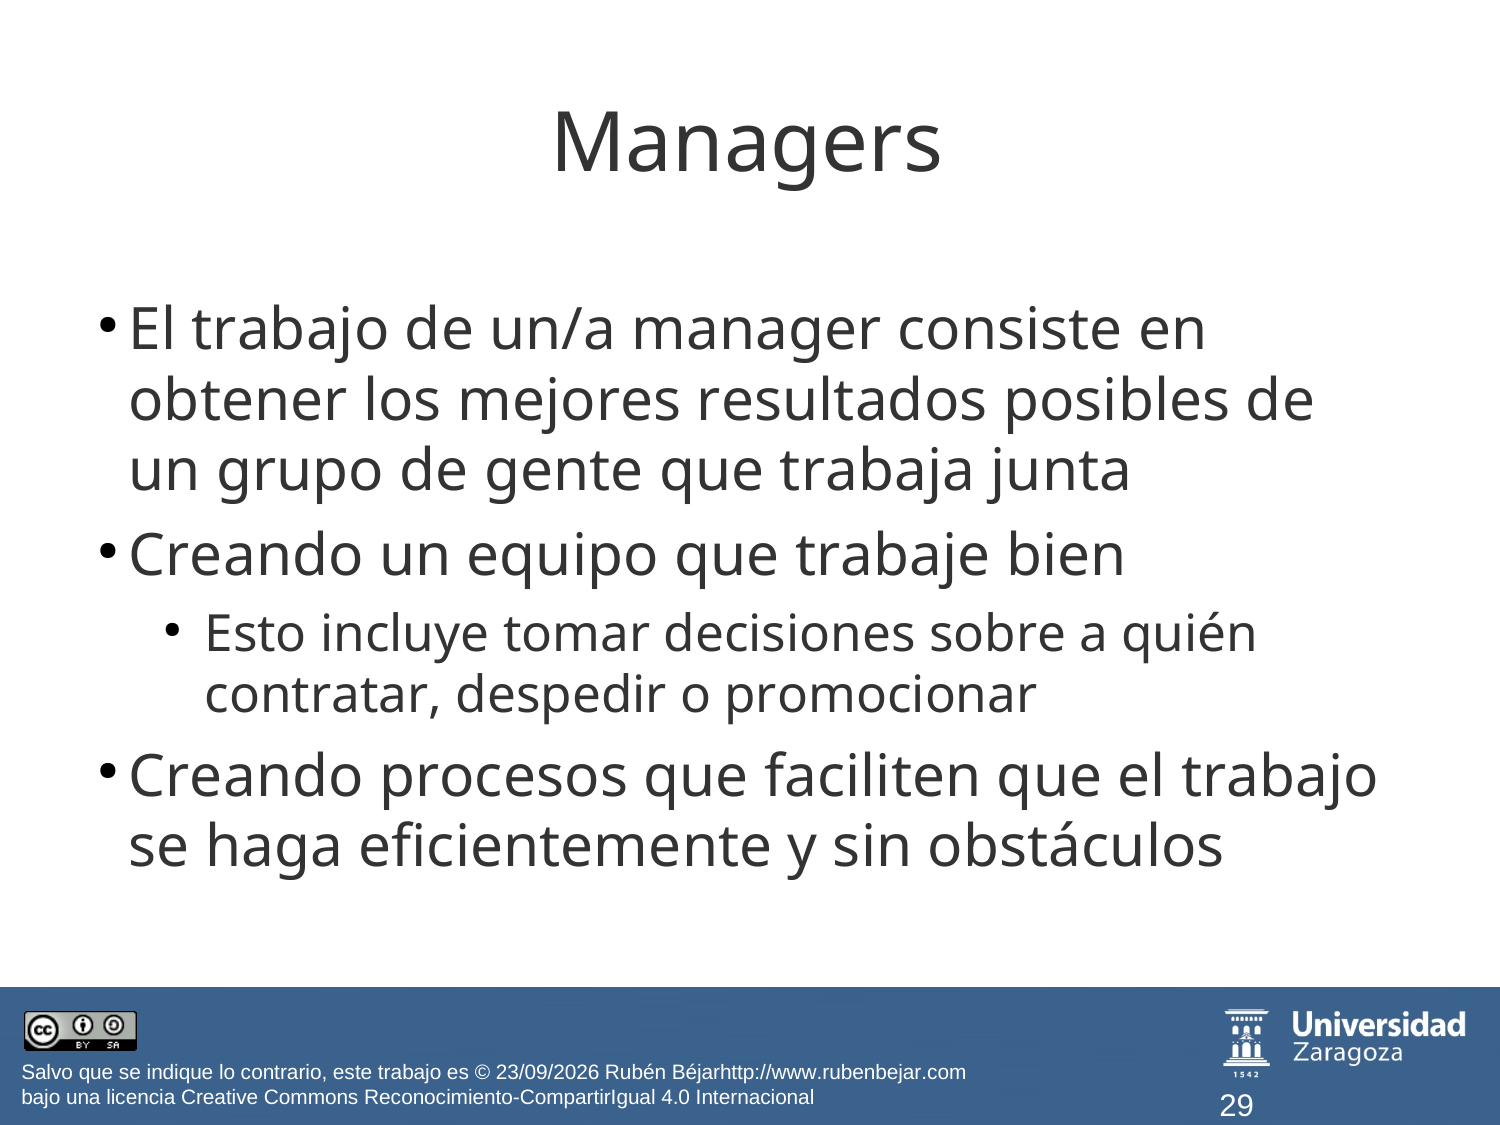

# Managers
El trabajo de un/a manager consiste en obtener los mejores resultados posibles de un grupo de gente que trabaja junta
Creando un equipo que trabaje bien
Esto incluye tomar decisiones sobre a quién contratar, despedir o promocionar
Creando procesos que faciliten que el trabajo se haga eficientemente y sin obstáculos